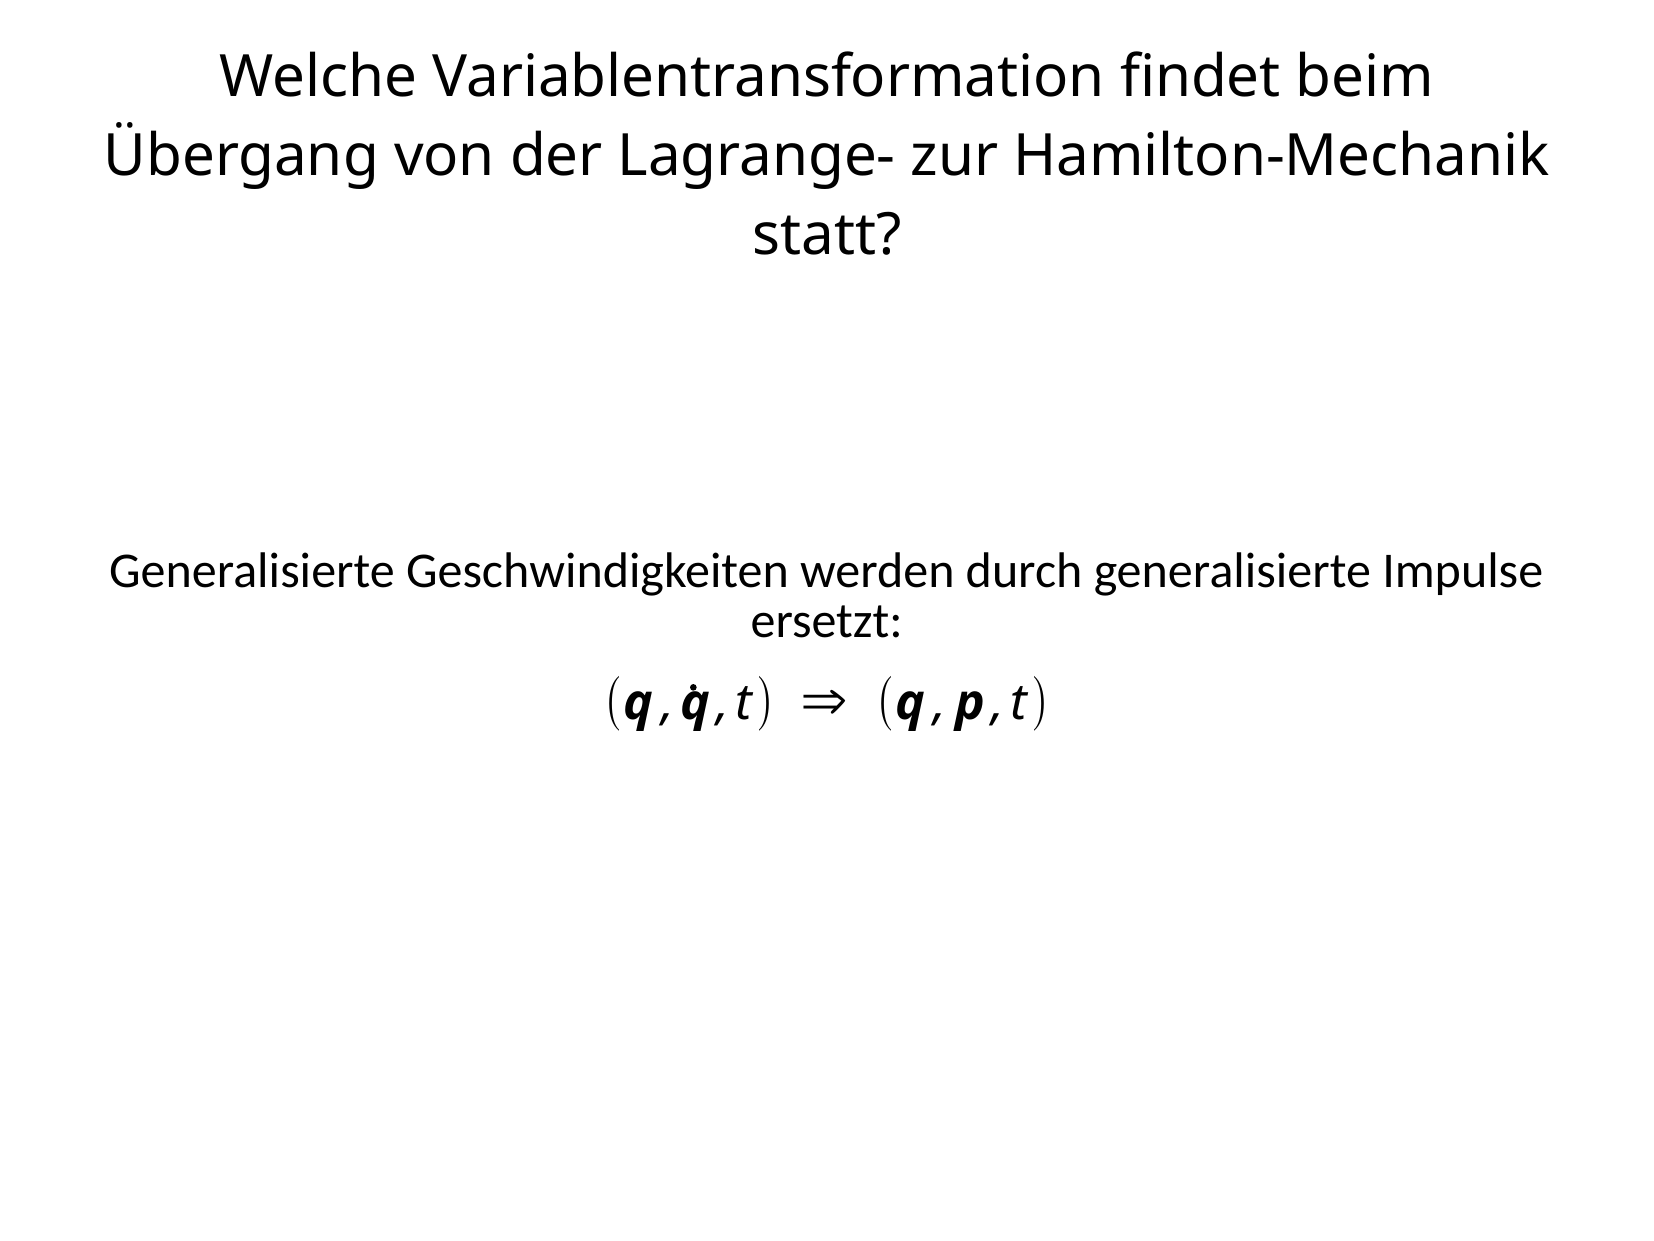

# Welche Variablentransformation findet beim Übergang von der Lagrange- zur Hamilton-Mechanik statt?
Generalisierte Geschwindigkeiten werden durch generalisierte Impulse ersetzt: